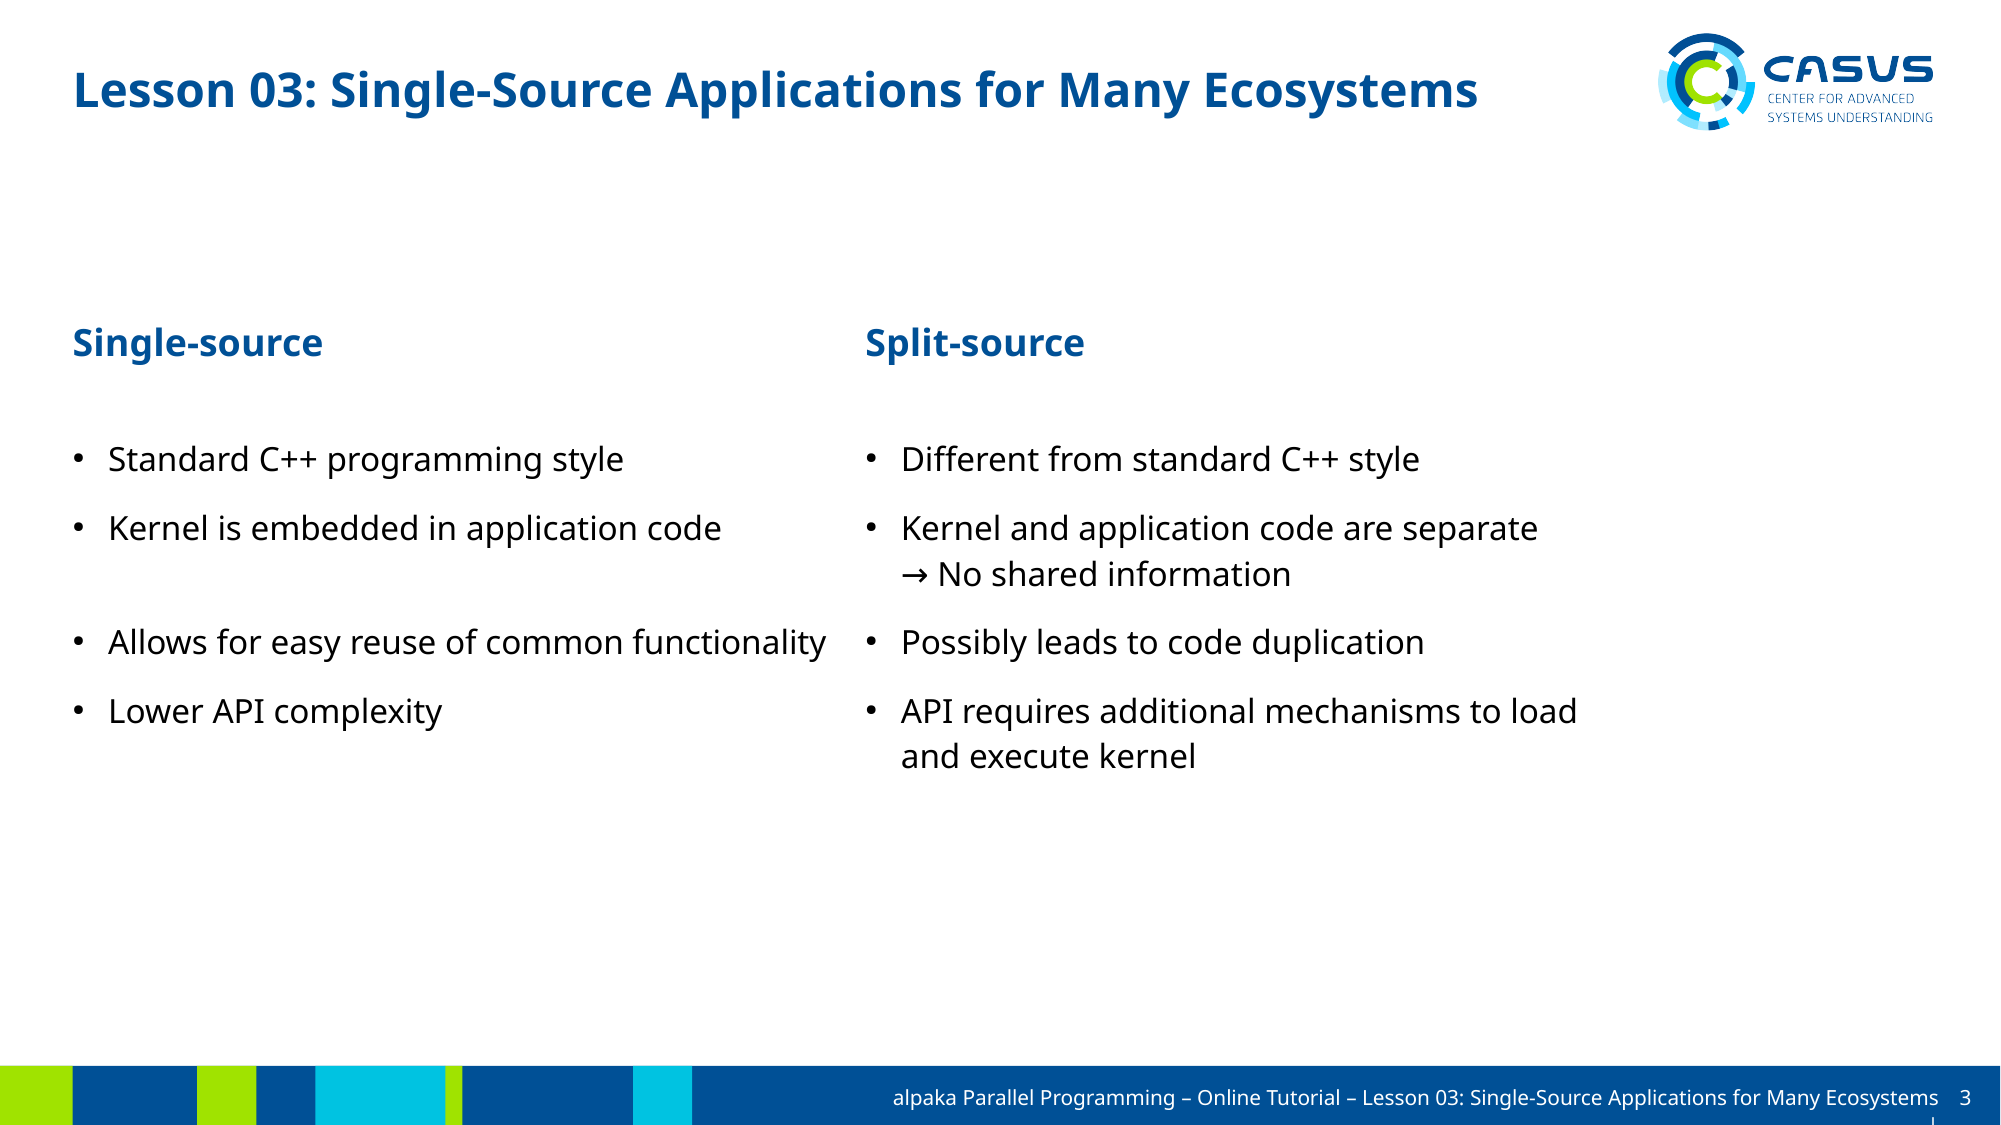

# Lesson 03: Single-Source Applications for Many Ecosystems
Single-source
Standard C++ programming style
Kernel is embedded in application code
Allows for easy reuse of common functionality
Lower API complexity
Split-source
Different from standard C++ style
Kernel and application code are separate
→ No shared information
Possibly leads to code duplication
API requires additional mechanisms to load and execute kernel
alpaka Parallel Programming – Online Tutorial – Lesson 03: Single-Source Applications for Many Ecosystems
3